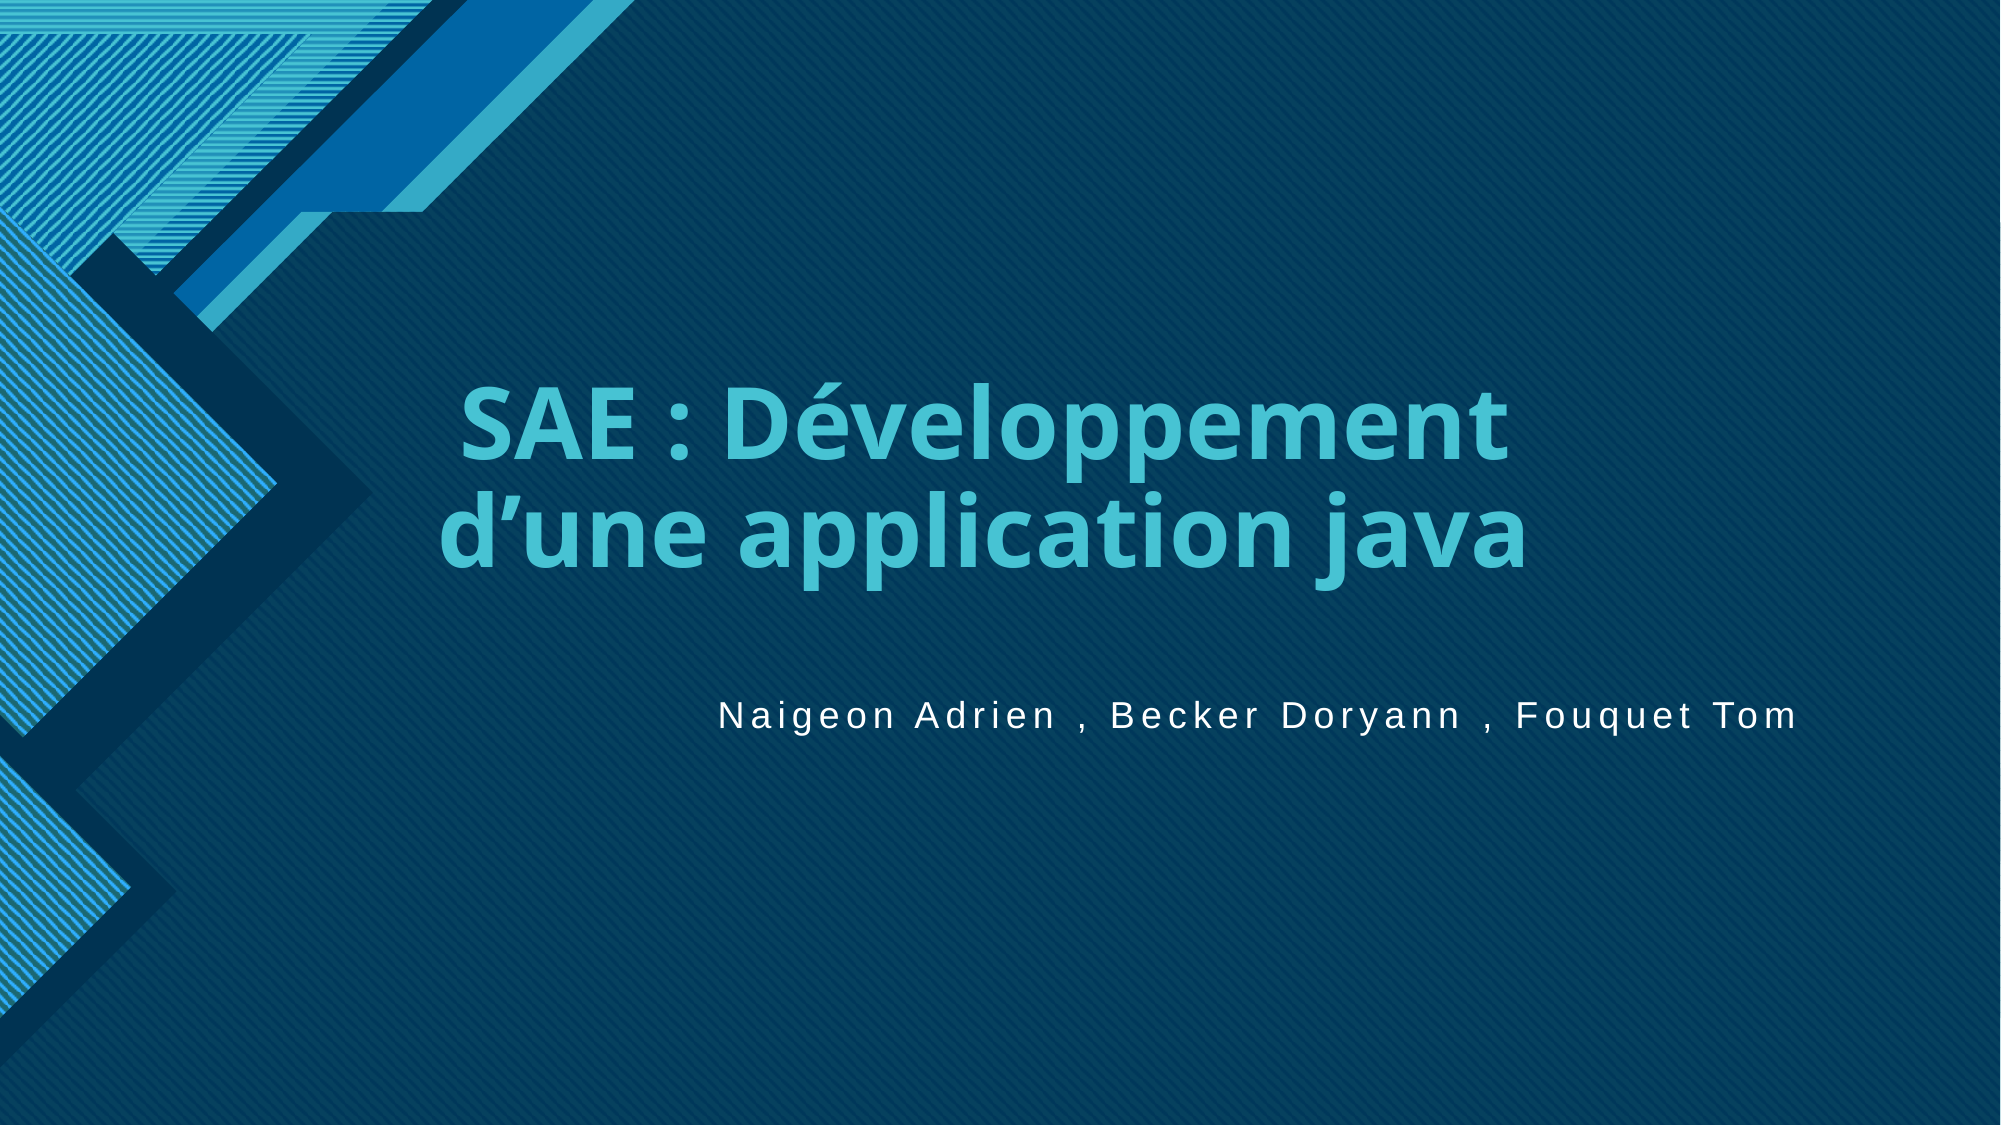

# SAE : Développement d’une application java
Naigeon Adrien , Becker Doryann , Fouquet Tom